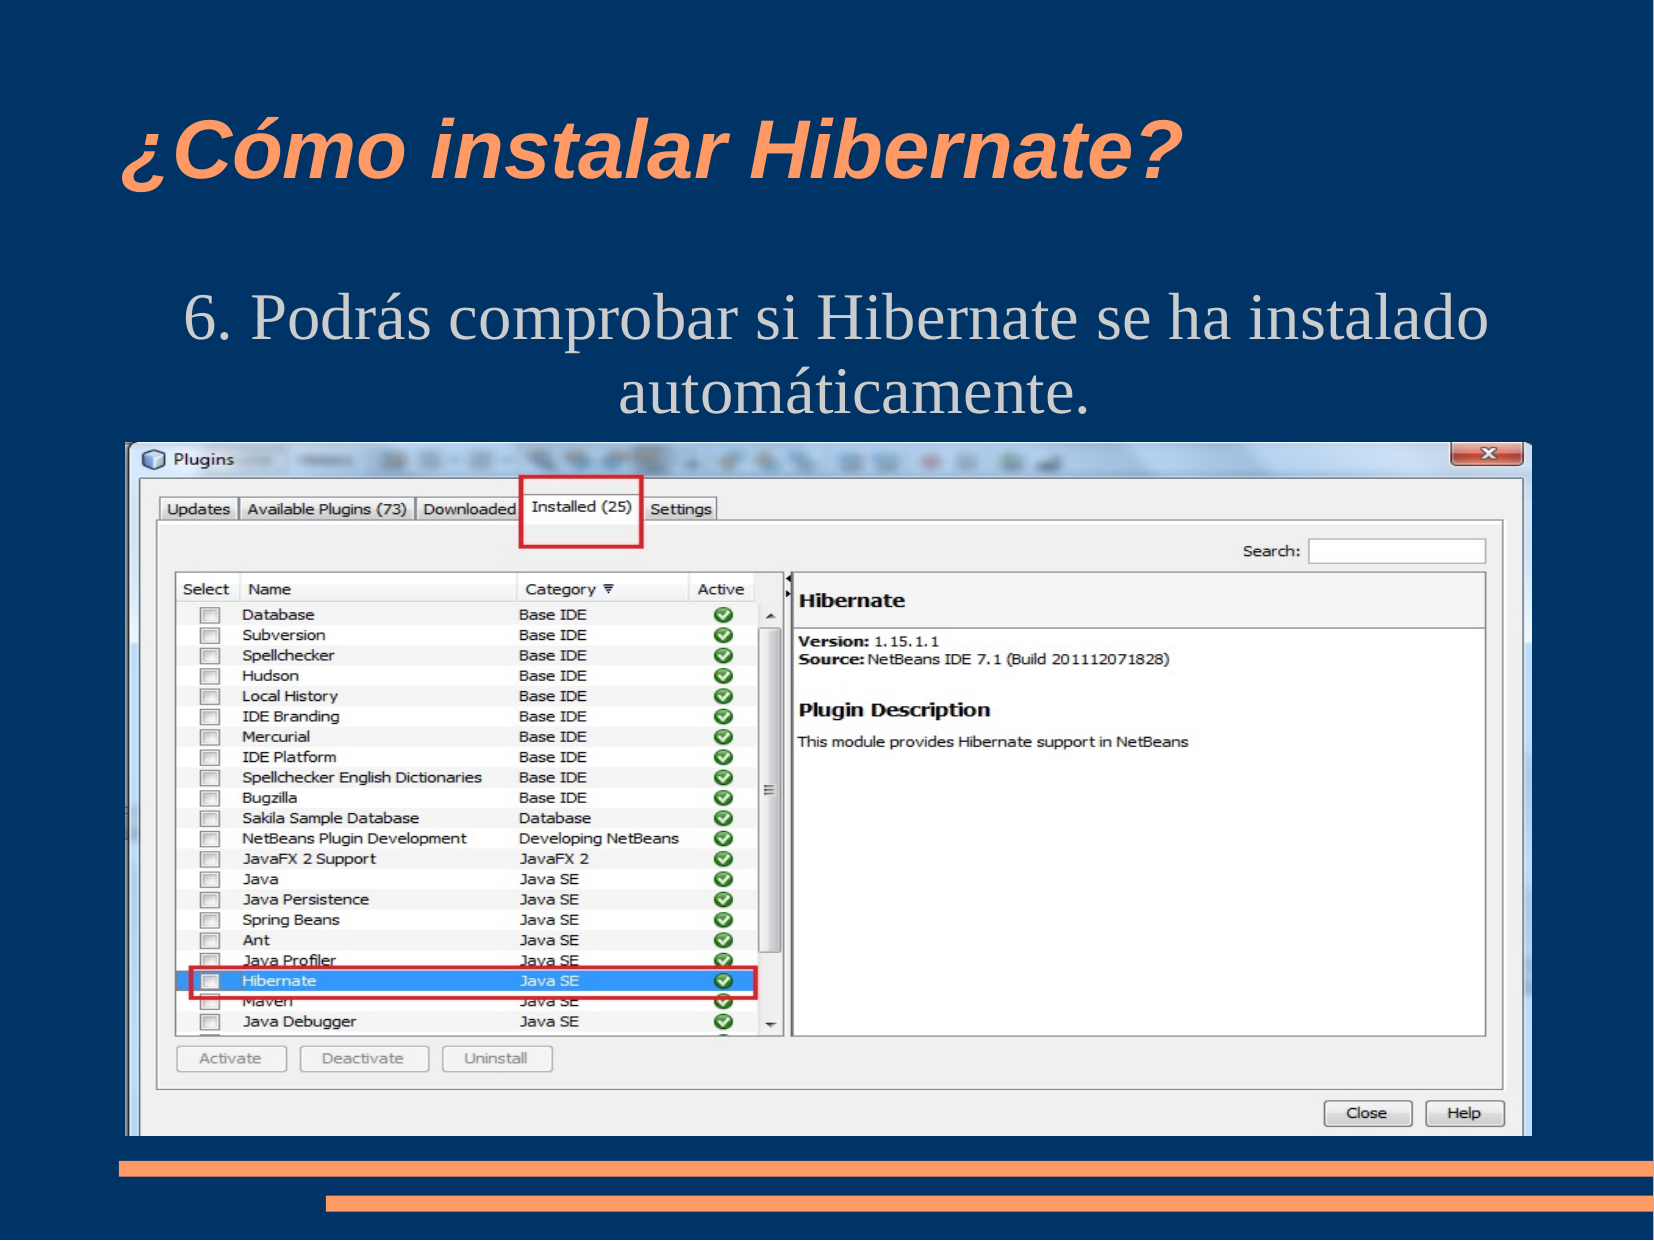

# ¿Cómo instalar Hibernate?
6. Podrás comprobar si Hibernate se ha instalado automáticamente.